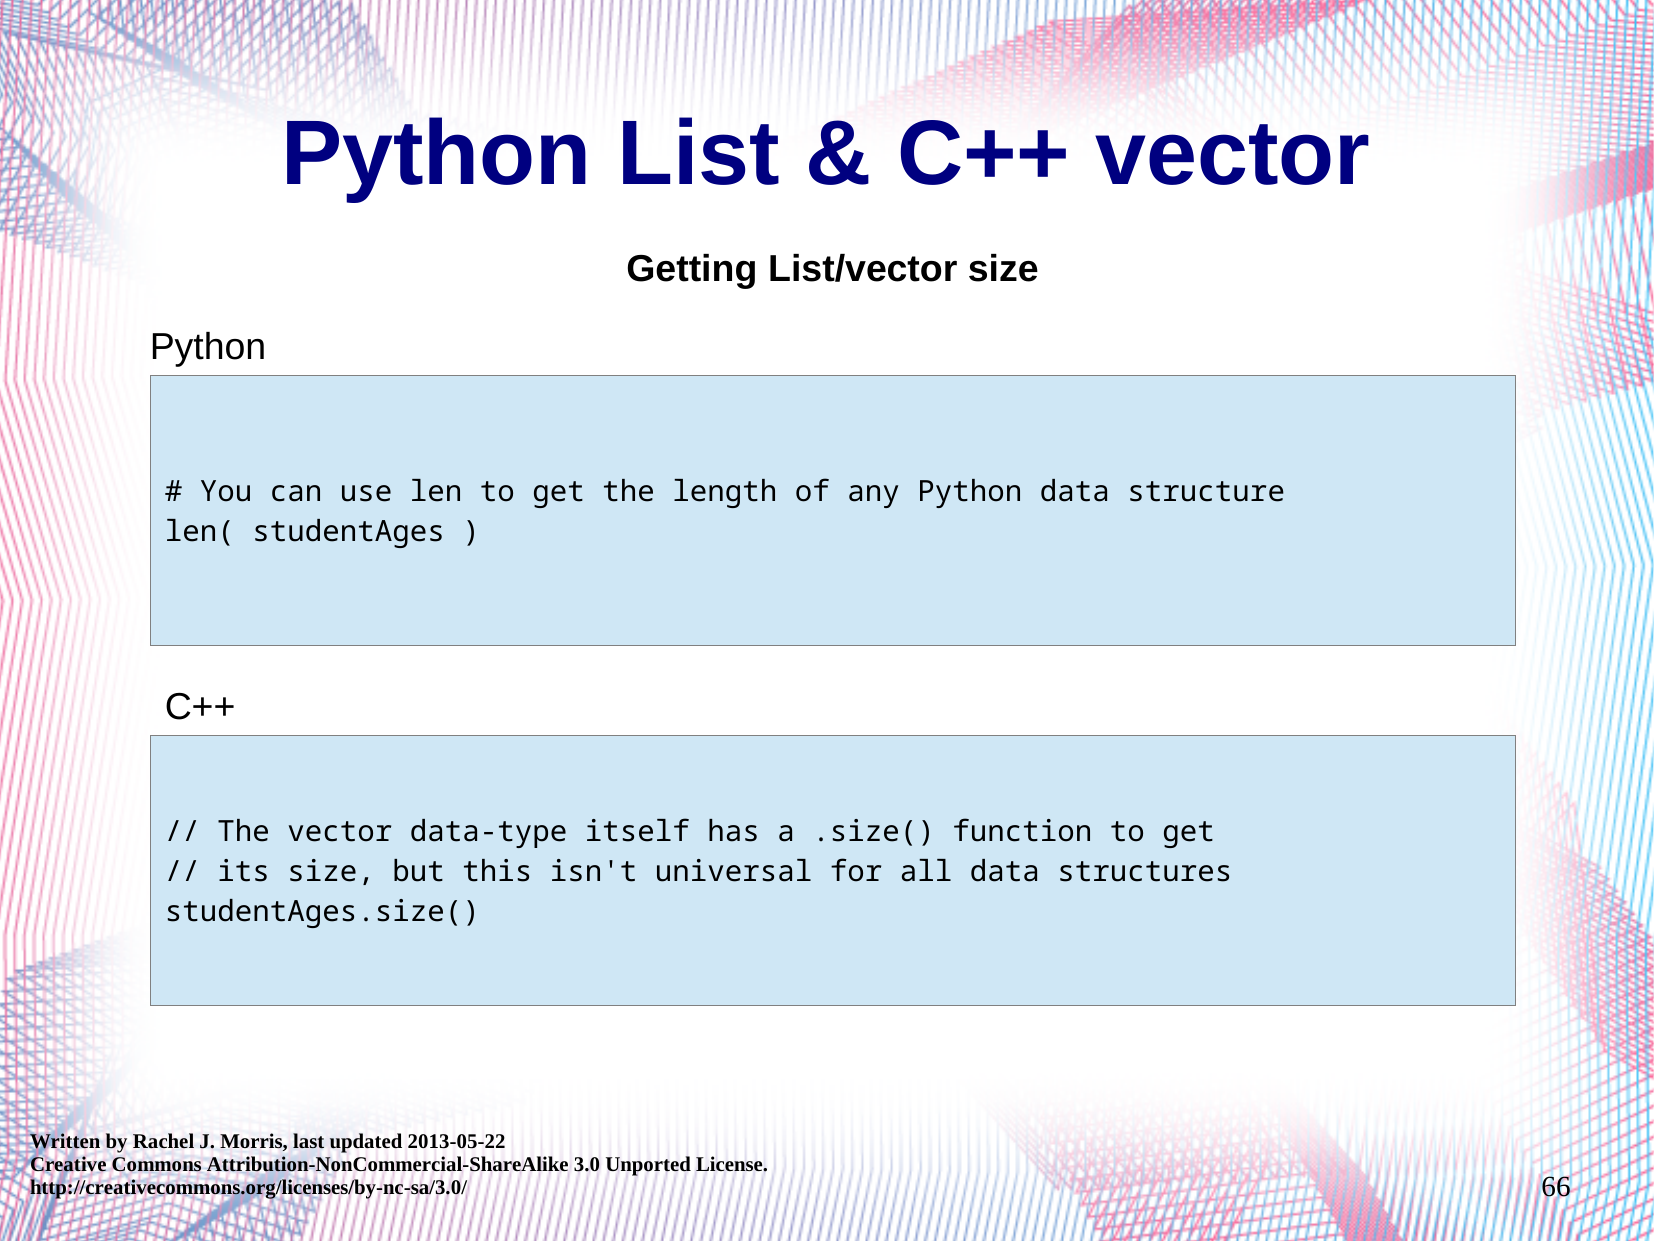

# Python List & C++ vector
Getting List/vector size
Python
# You can use len to get the length of any Python data structure
len( studentAges )
C++
// The vector data-type itself has a .size() function to get
// its size, but this isn't universal for all data structures
studentAges.size()
66